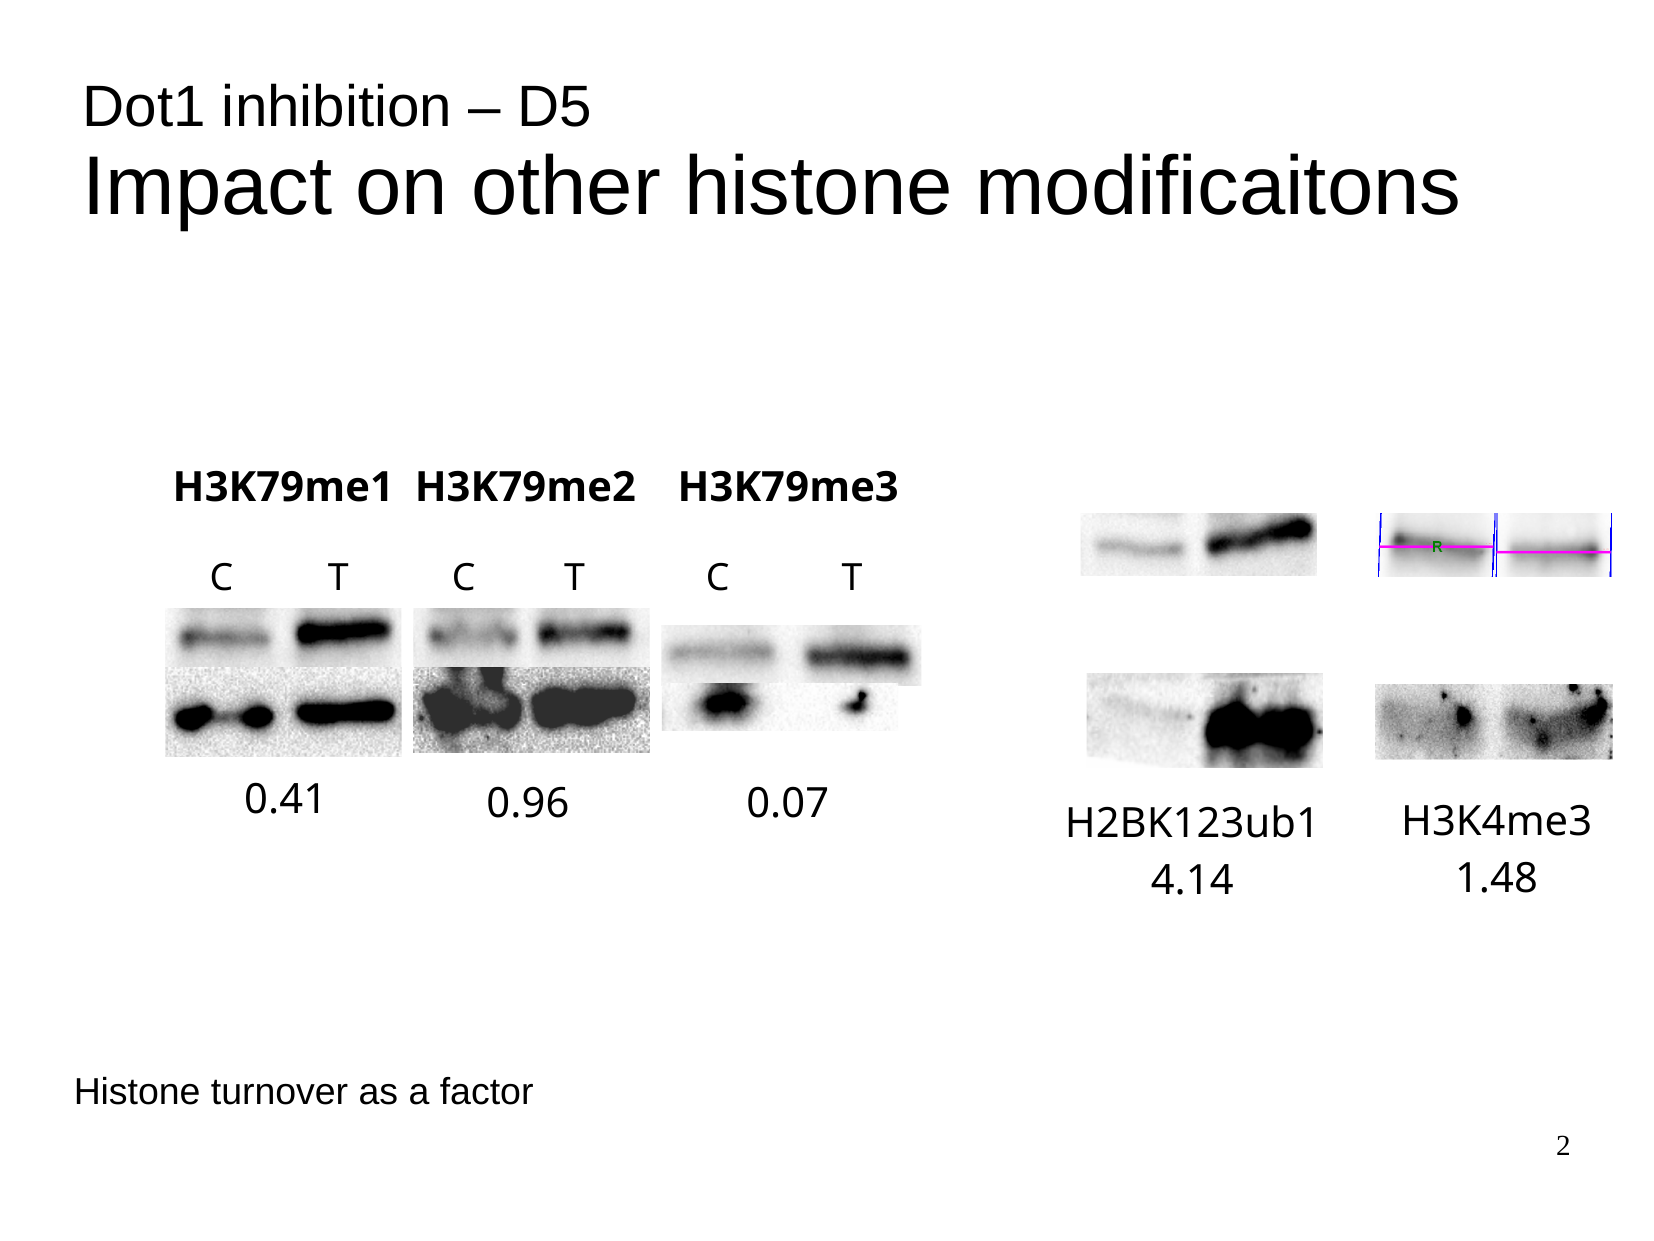

# Dot1 inhibition – D5 Impact on other histone modificaitons
H3K79me1
C
T
0.41
H3K79me2
C
T
0.96
H3K79me3
C
T
0.07
H3K4me3
1.48
H2BK123ub1
4.14
Histone turnover as a factor
2